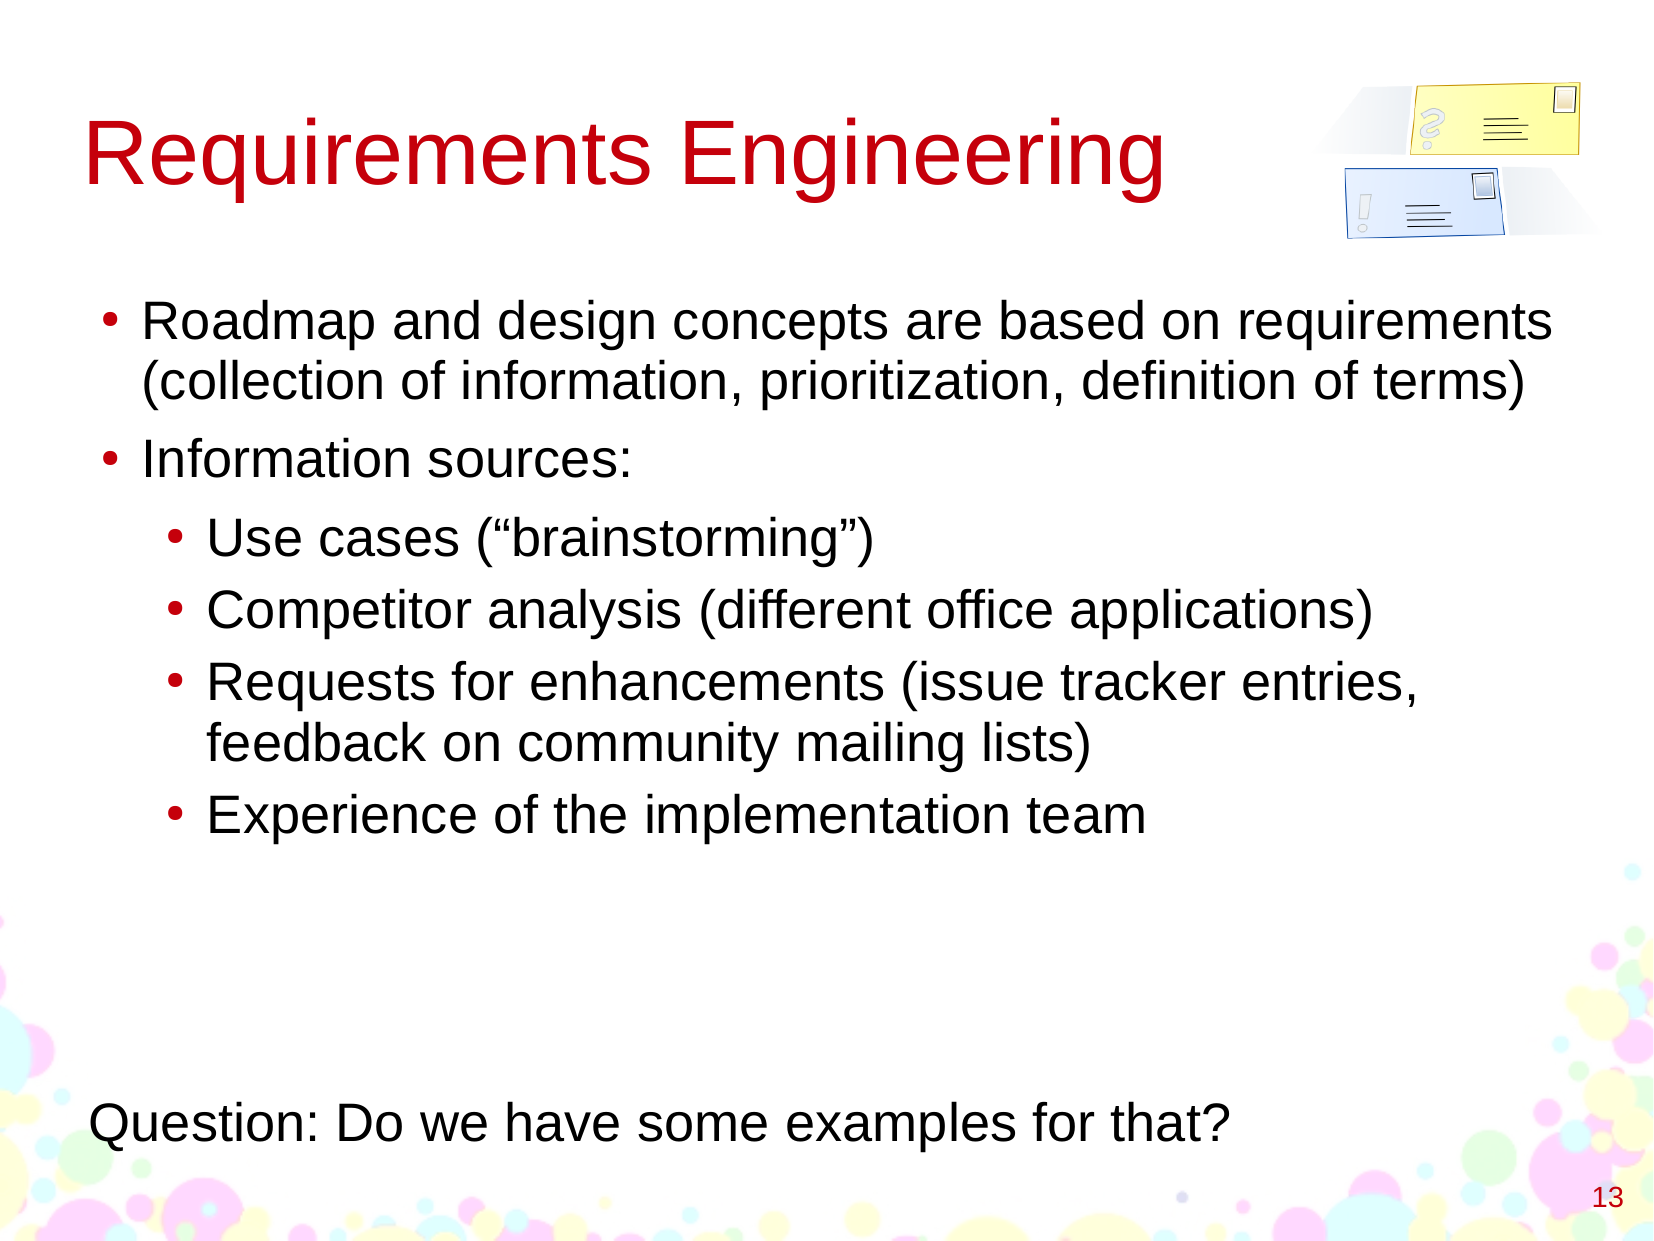

# Requirements Engineering
Roadmap and design concepts are based on requirements (collection of information, prioritization, definition of terms)
Information sources:
Use cases (“brainstorming”)
Competitor analysis (different office applications)
Requests for enhancements (issue tracker entries, feedback on community mailing lists)
Experience of the implementation team
Question: Do we have some examples for that?
13